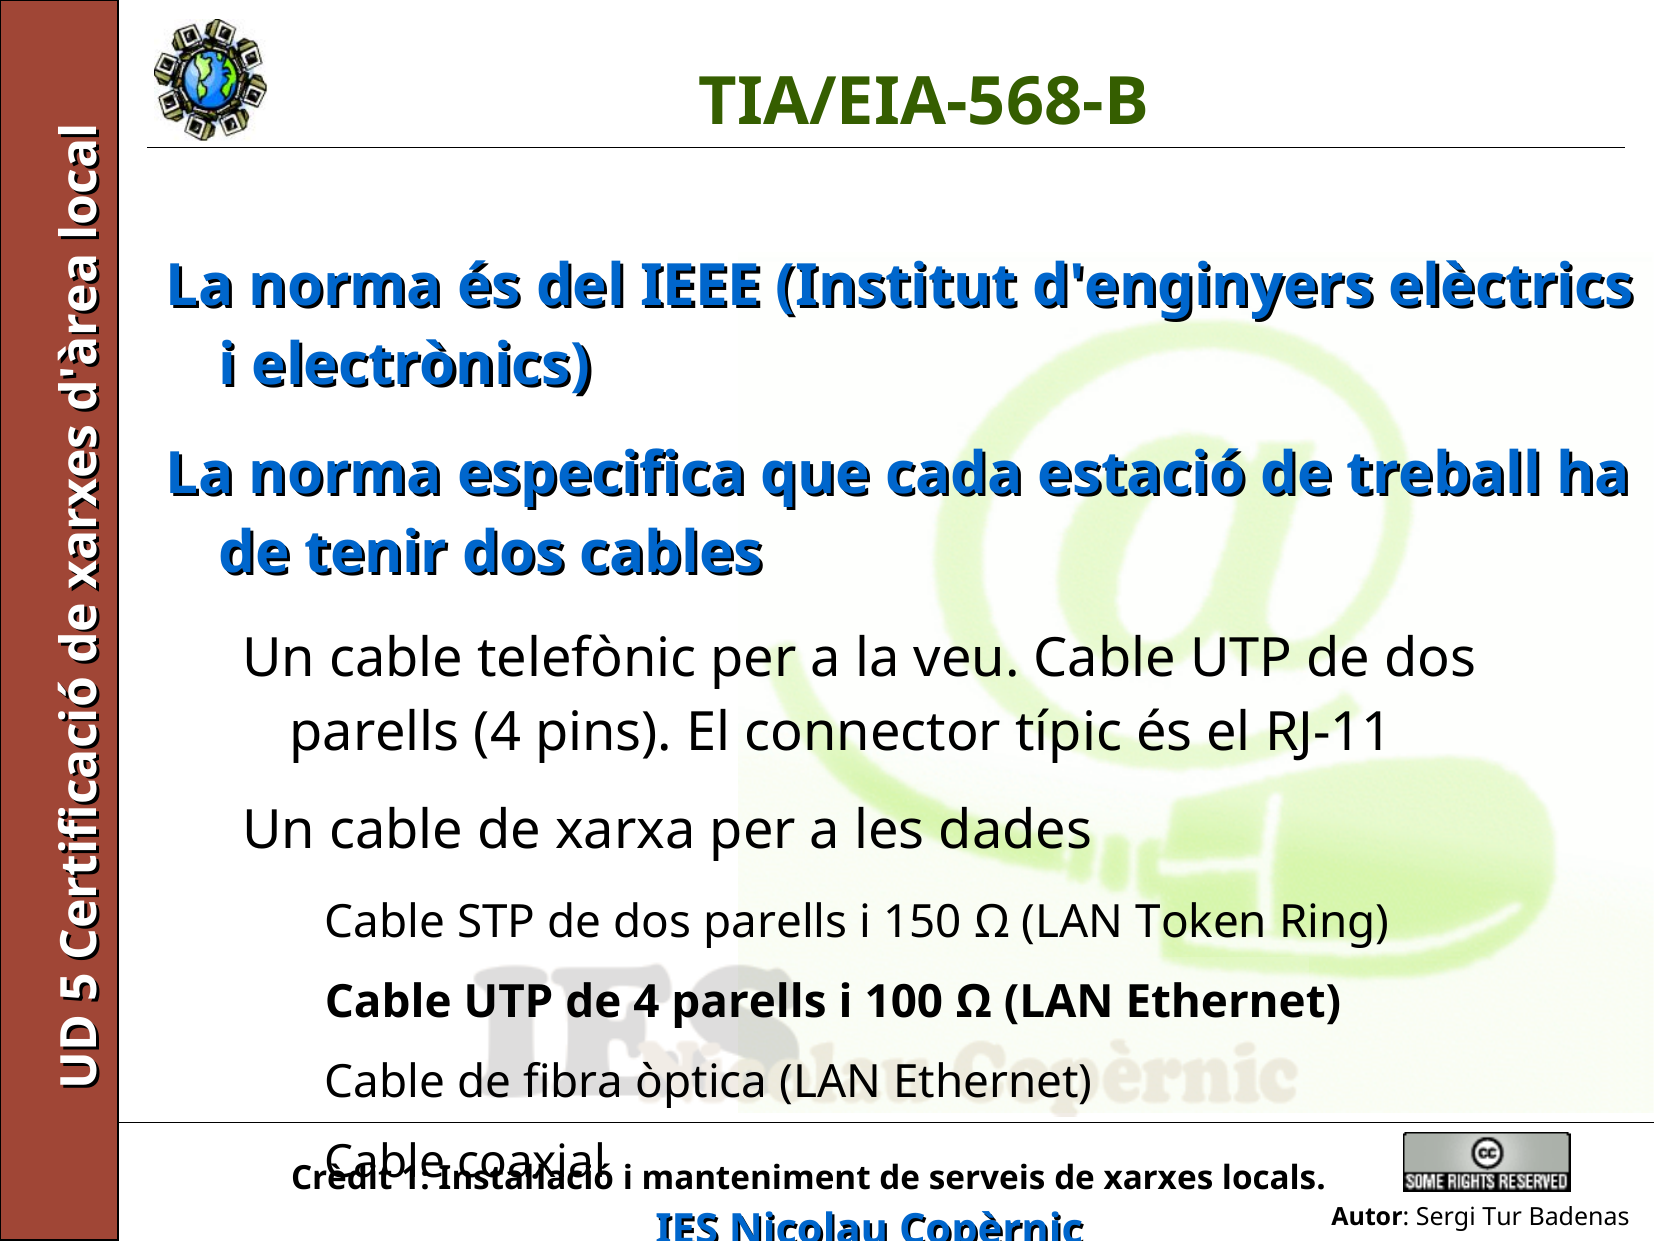

# TIA/EIA-568-B
La norma és del IEEE (Institut d'enginyers elèctrics i electrònics)
La norma especifica que cada estació de treball ha de tenir dos cables
Un cable telefònic per a la veu. Cable UTP de dos parells (4 pins). El connector típic és el RJ-11
Un cable de xarxa per a les dades
Cable STP de dos parells i 150 Ω (LAN Token Ring)
Cable UTP de 4 parells i 100 Ω (LAN Ethernet)
Cable de fibra òptica (LAN Ethernet)
Cable coaxial